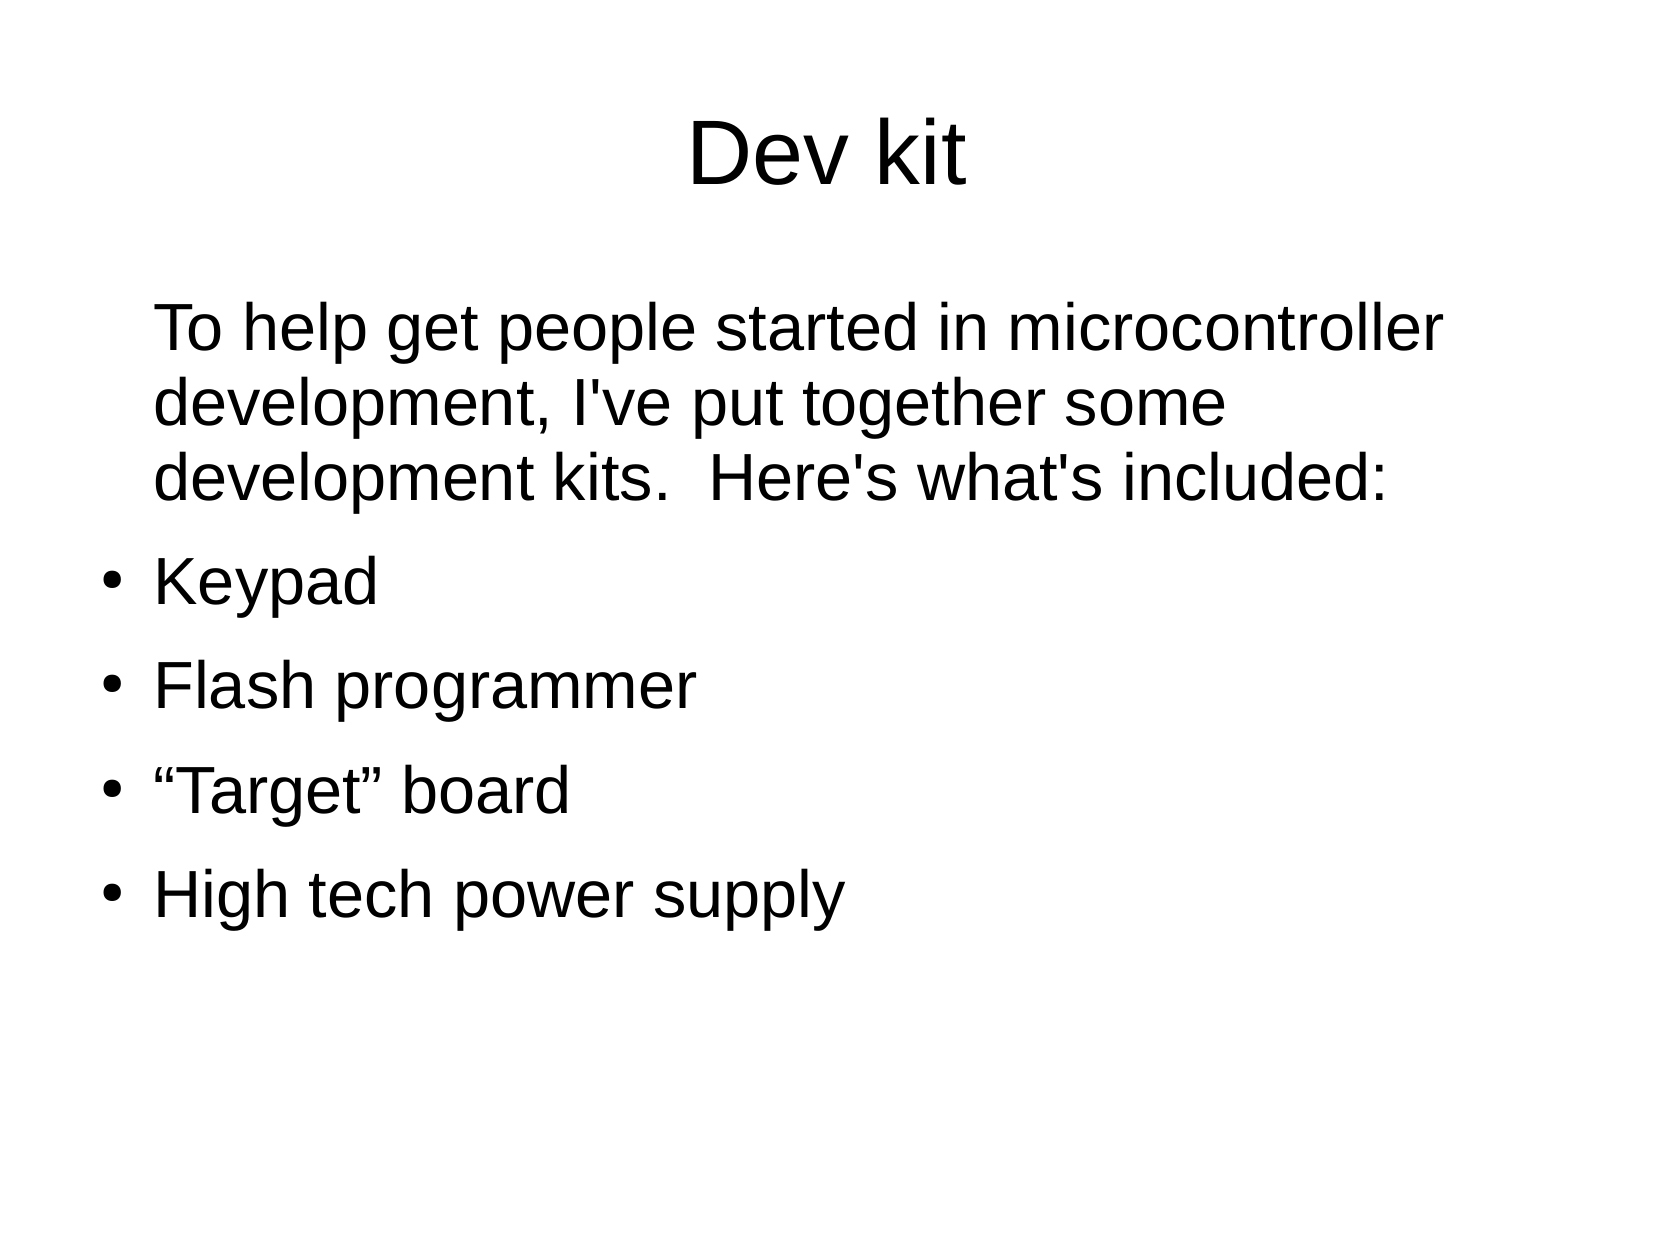

# Dev kit
To help get people started in microcontroller development, I've put together some development kits. Here's what's included:
Keypad
Flash programmer
“Target” board
High tech power supply